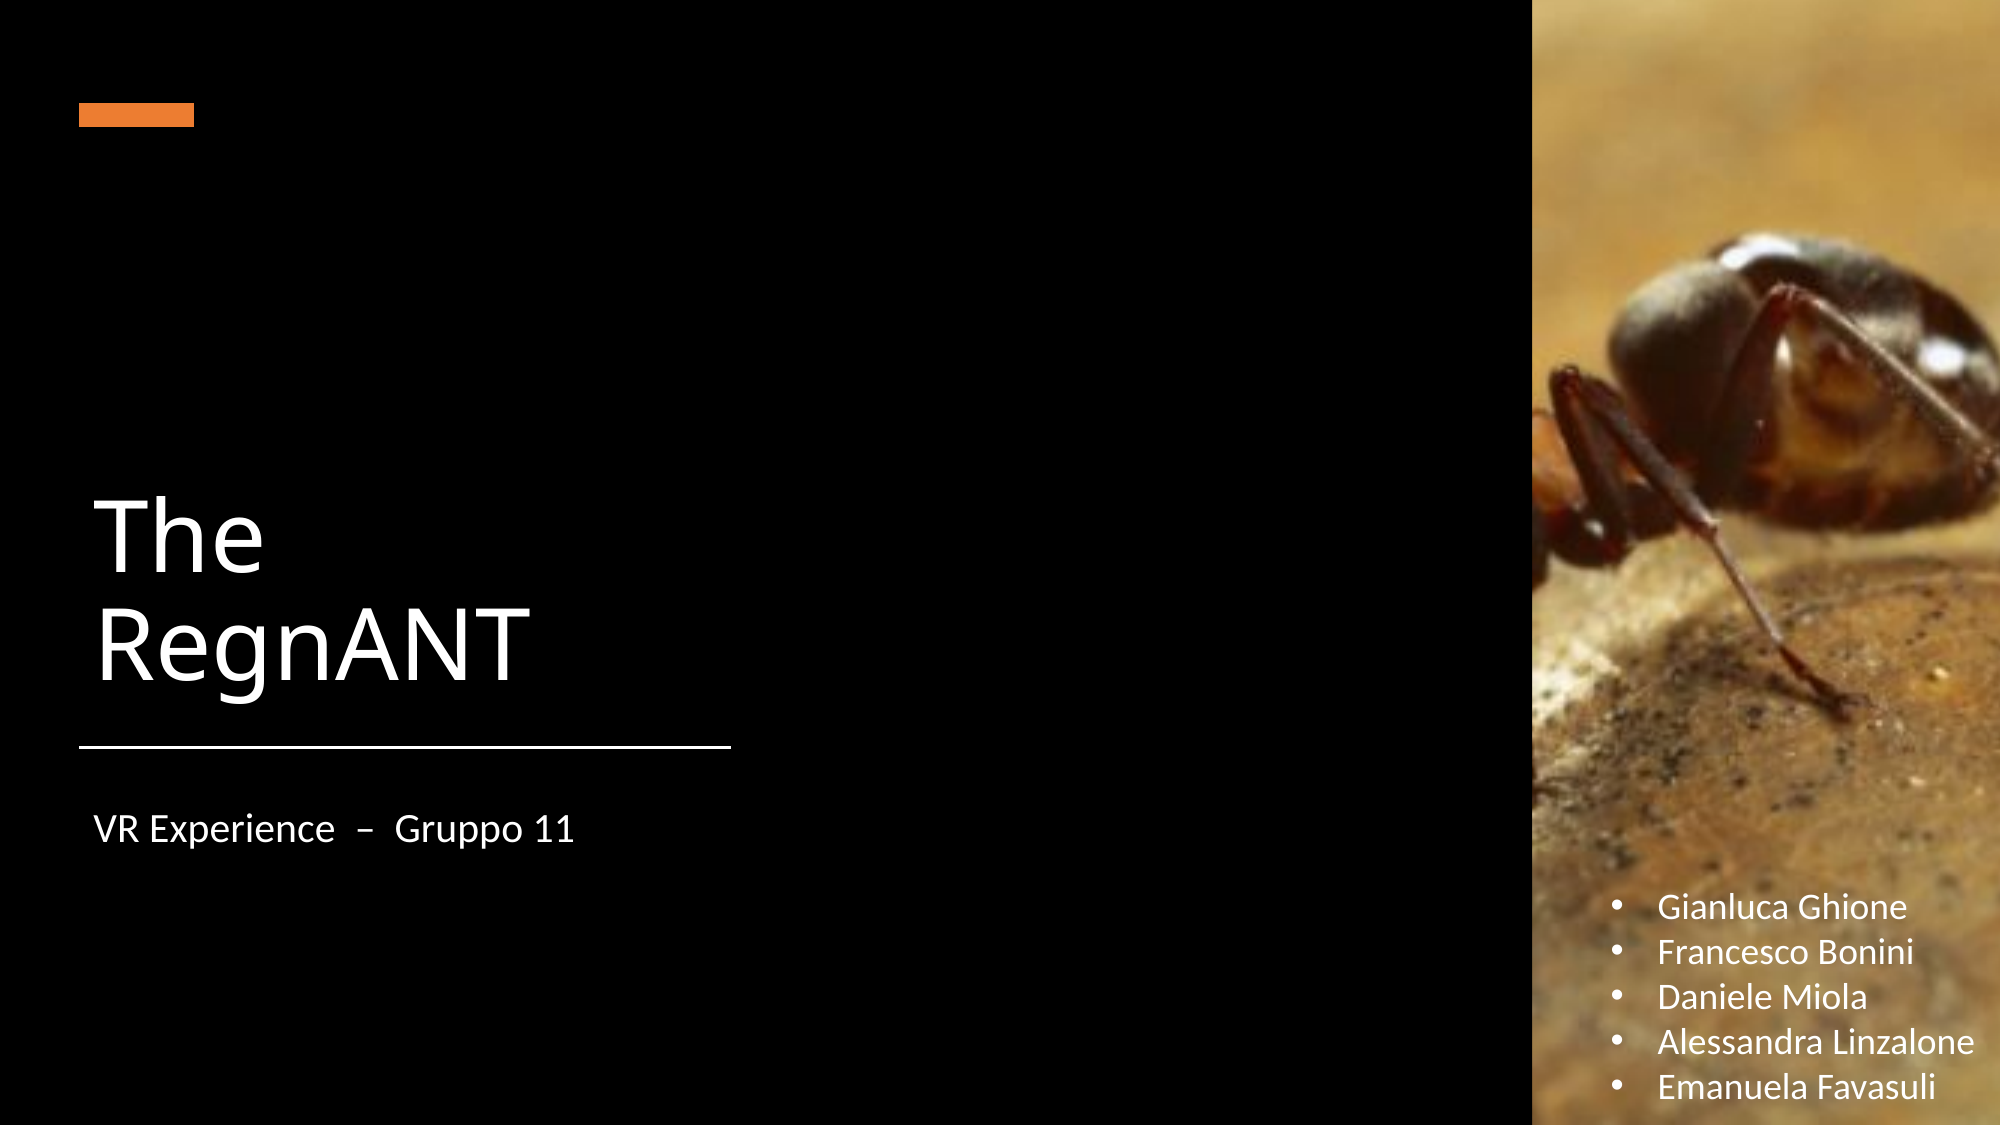

# The RegnANT
VR Experience  –  Gruppo 11
Gianluca Ghione
Francesco Bonini
Daniele Miola
Alessandra Linzalone
Emanuela Favasuli